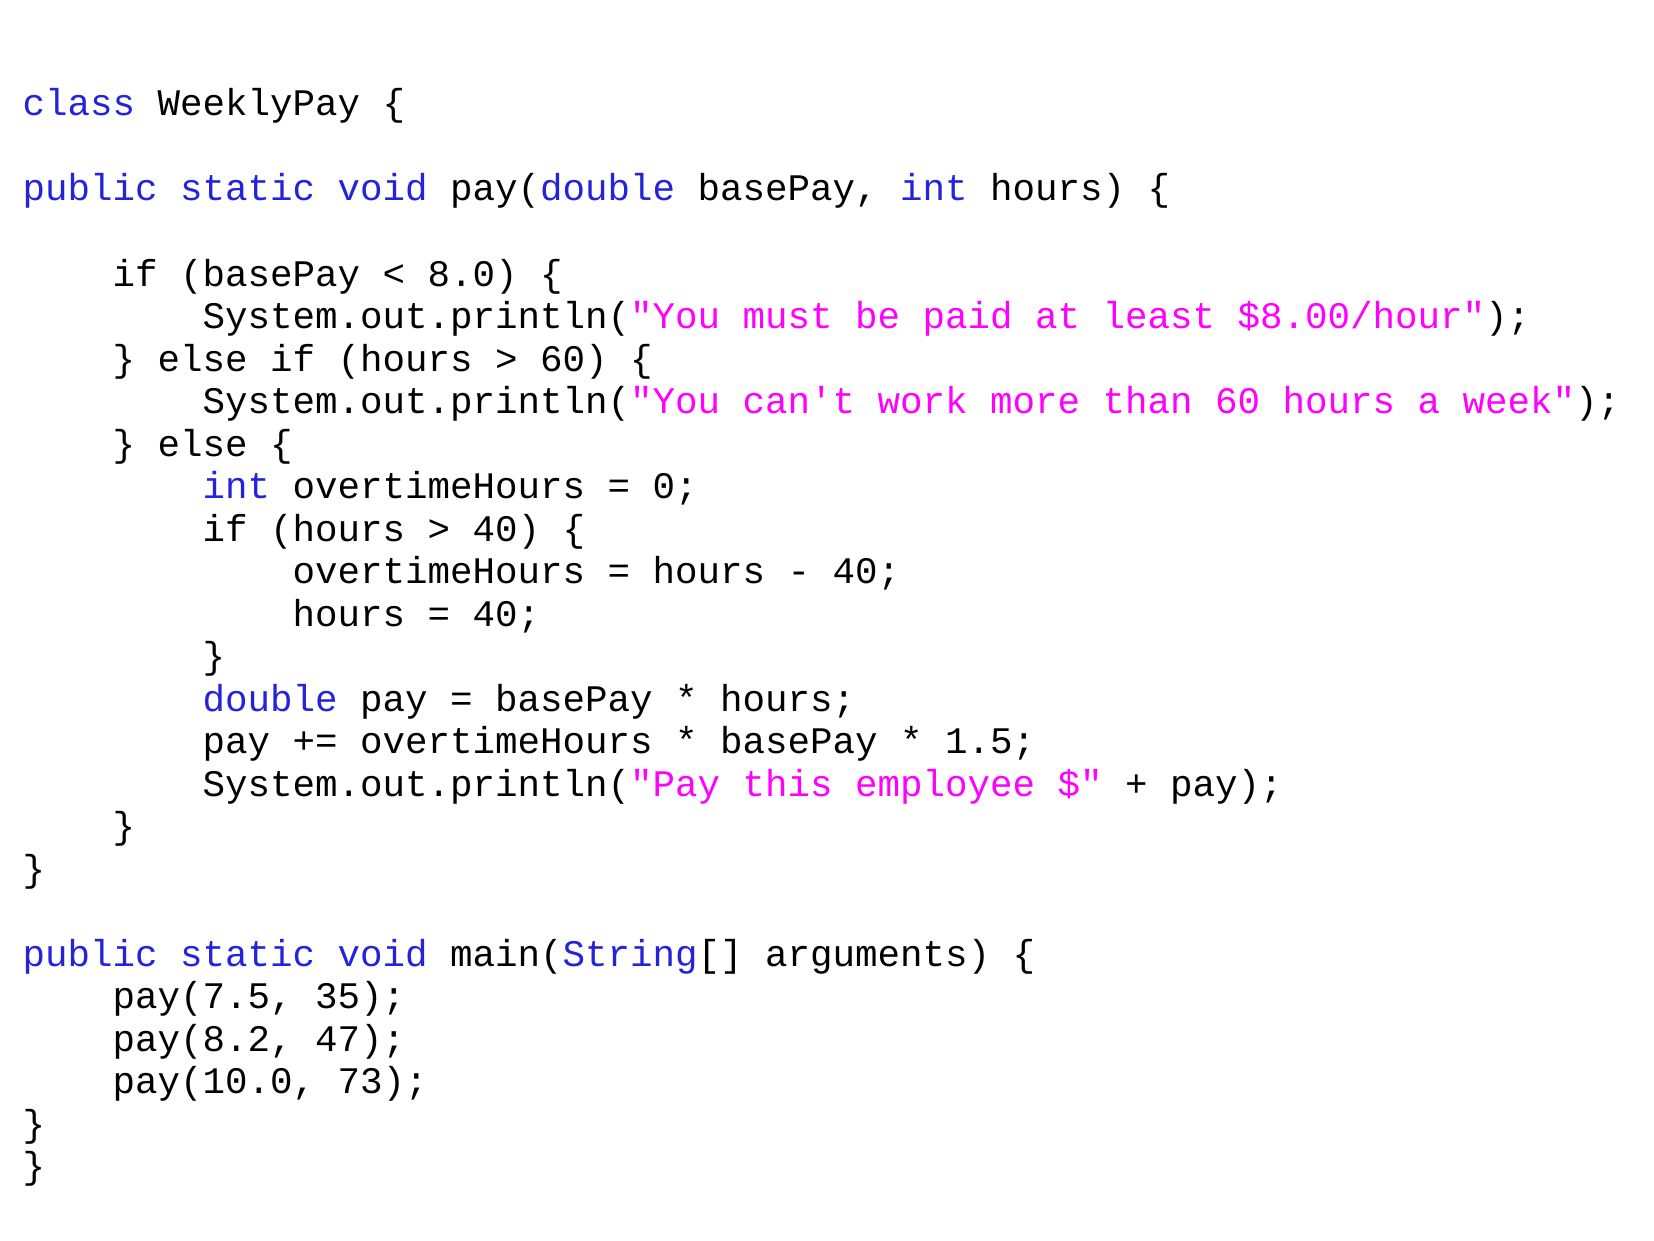

class WeeklyPay {
public static void pay(double basePay, int hours) {
 if (basePay < 8.0) {
 System.out.println("You must be paid at least $8.00/hour");
 } else if (hours > 60) {
 System.out.println("You can't work more than 60 hours a week");
 } else {
 int overtimeHours = 0;
 if (hours > 40) {
 overtimeHours = hours - 40;
 hours = 40;
 }
 double pay = basePay * hours;
 pay += overtimeHours * basePay * 1.5;
 System.out.println("Pay this employee $" + pay);
 }
}
public static void main(String[] arguments) {
 pay(7.5, 35);
 pay(8.2, 47);
 pay(10.0, 73);
}
}